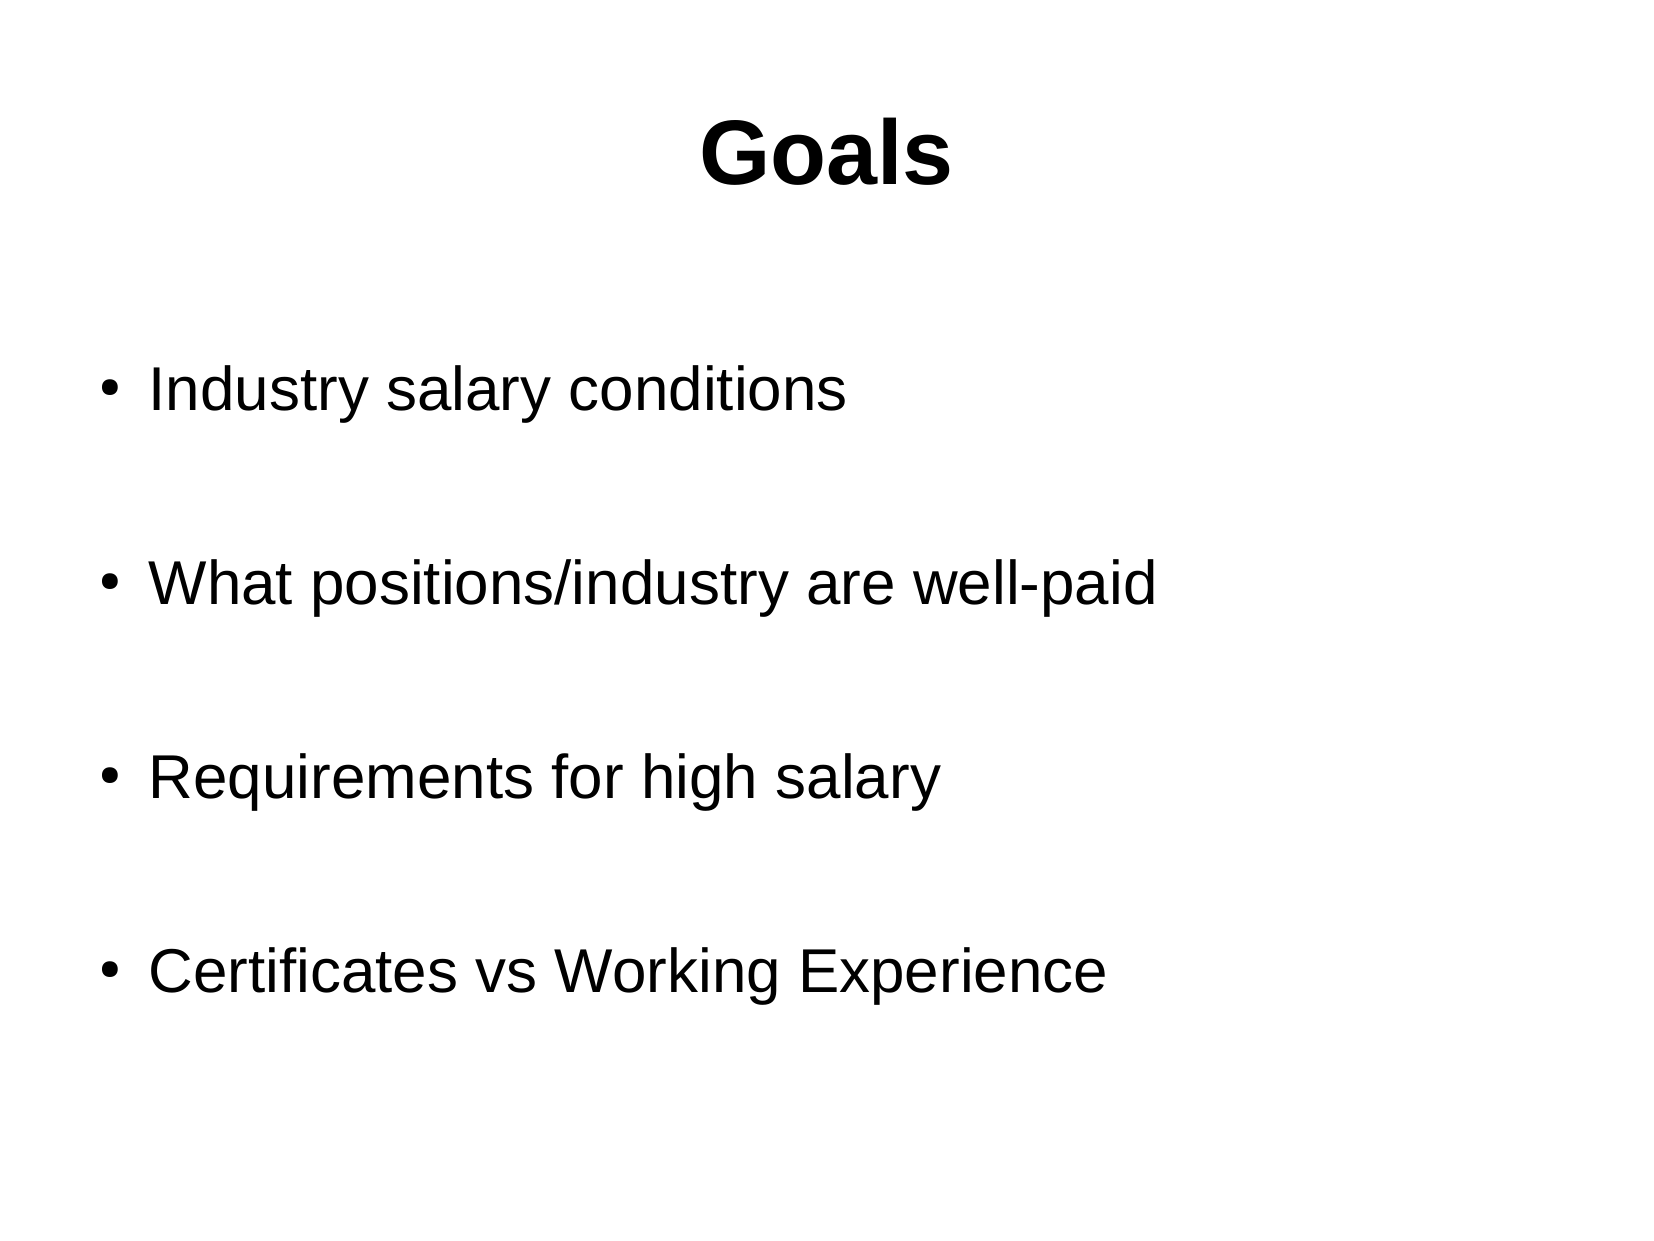

# Goals
Industry salary conditions
What positions/industry are well-paid
Requirements for high salary
Certificates vs Working Experience